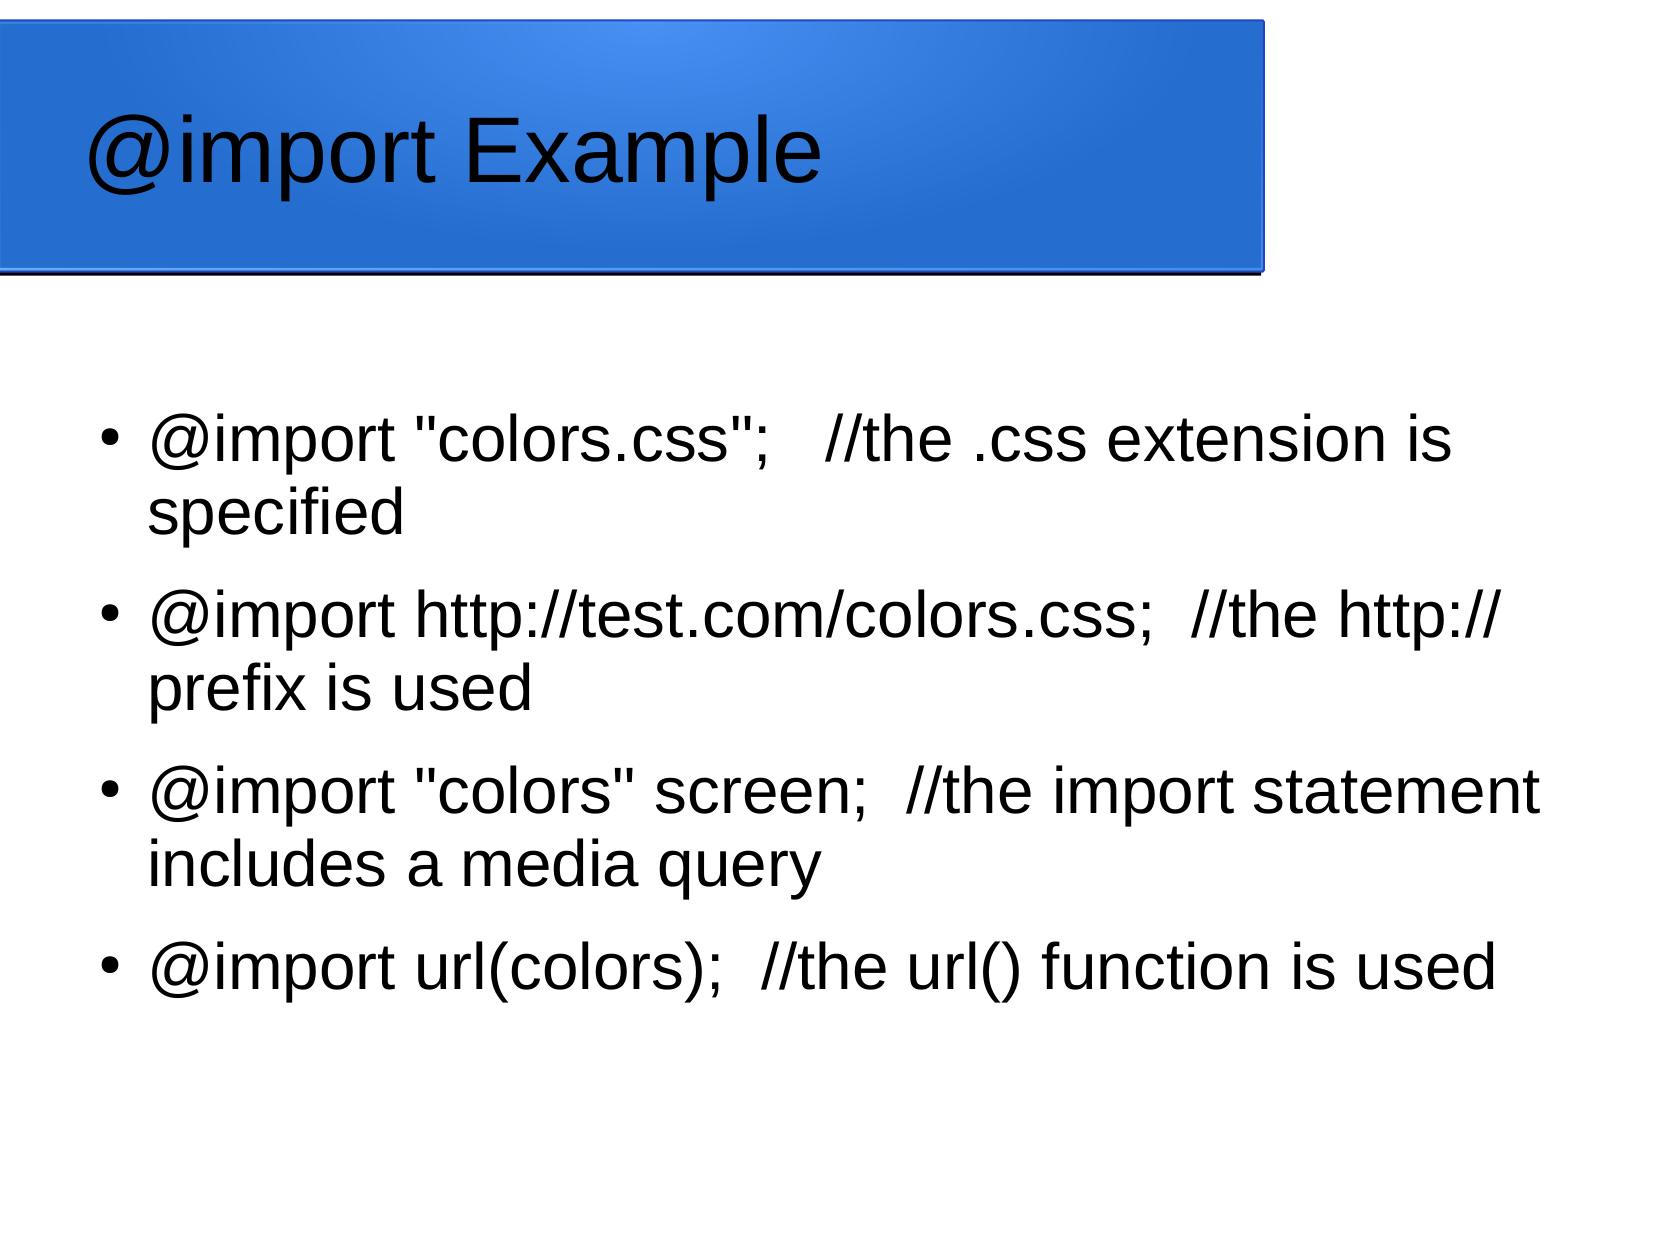

# @import Example
@import "colors.css"; //the .css extension is specified
@import http://test.com/colors.css; //the http:// prefix is used
@import "colors" screen; //the import statement includes a media query
@import url(colors); //the url() function is used